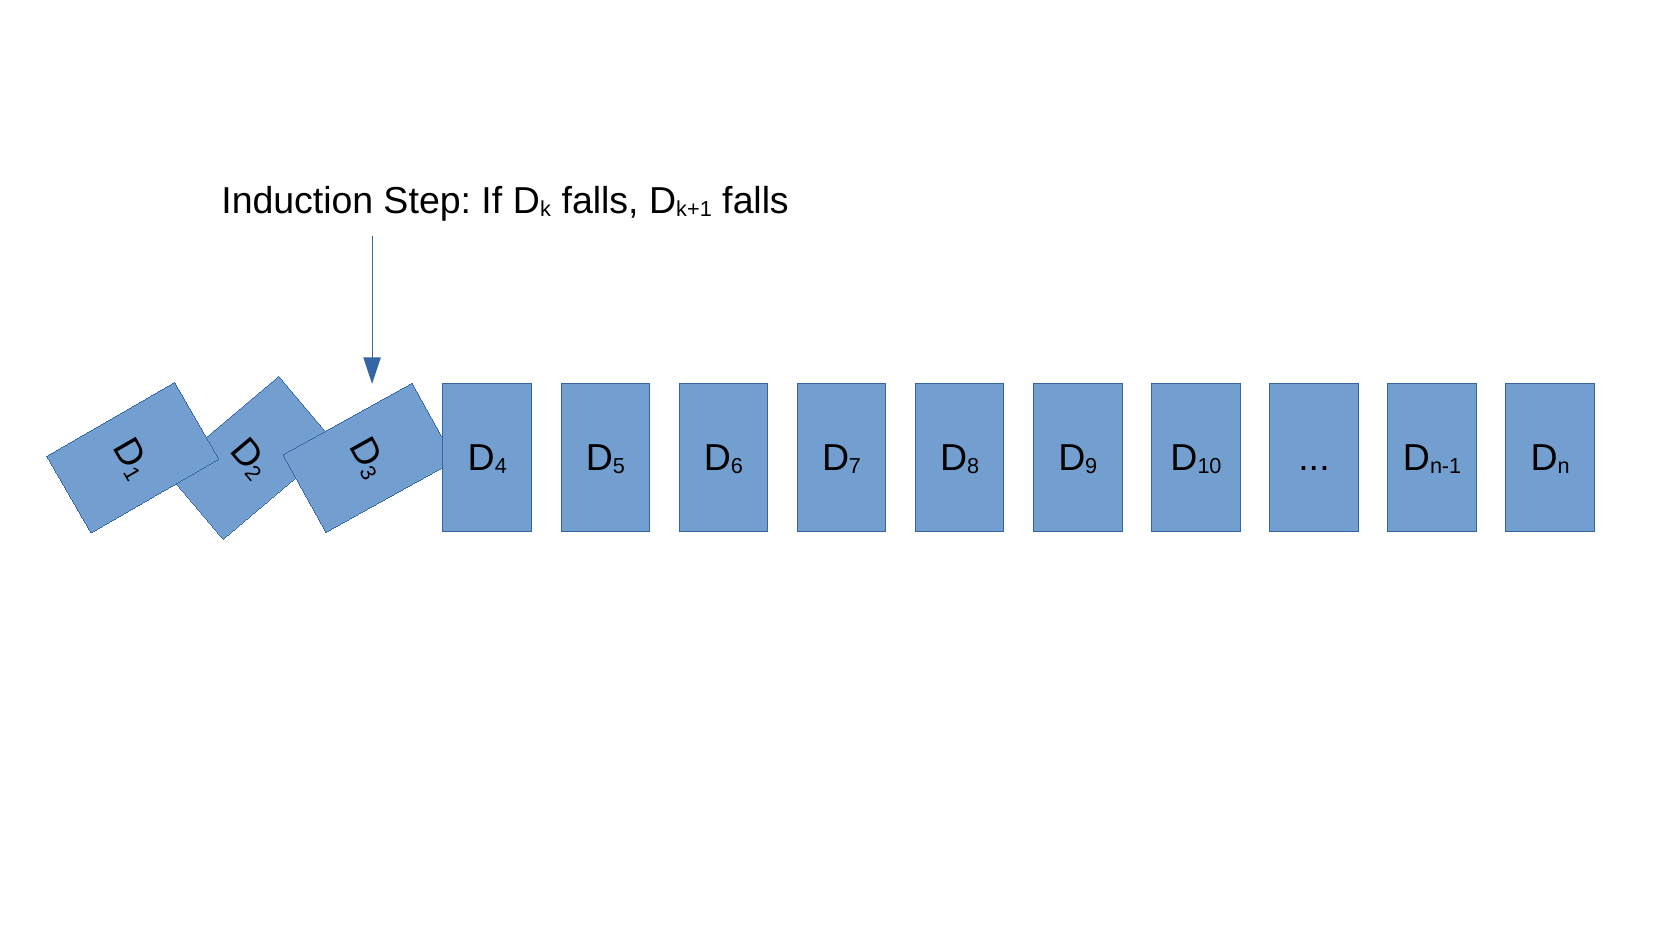

Induction Step: If Dk falls, Dk+1 falls
D1
D3
D2
D4
D5
D6
D7
D8
D9
D10
...
Dn-1
Dn